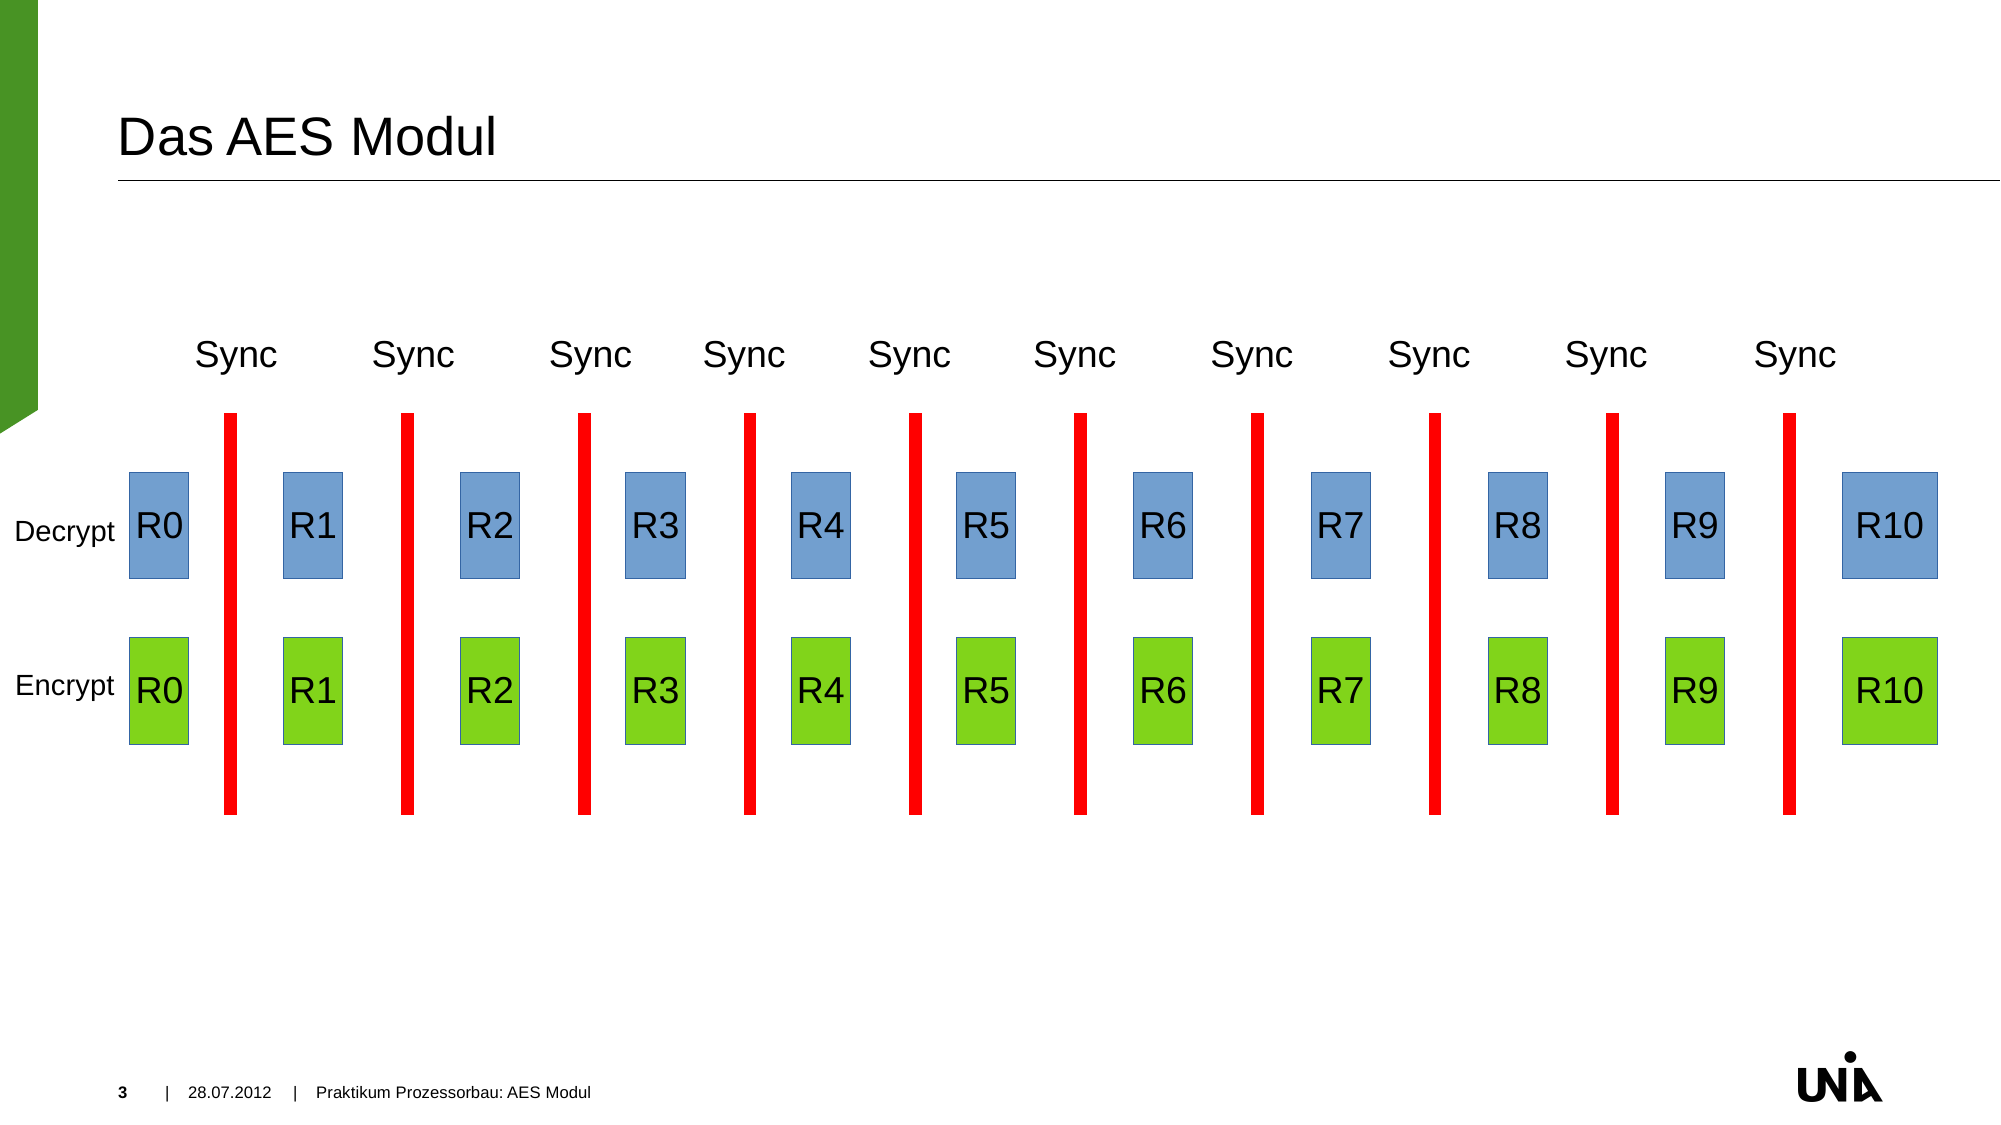

# Das AES Modul
Sync
Sync
Sync
Sync
Sync
Sync
Sync
Sync
Sync
Sync
R0
R1
R2
R3
R4
R5
R6
R7
R8
R9
R10
Decrypt
Decrypt
R0
R1
R2
R3
R4
R5
R6
R7
R8
R9
R10
Encrypt
| 28.07.2012
| Praktikum Prozessorbau: AES Modul